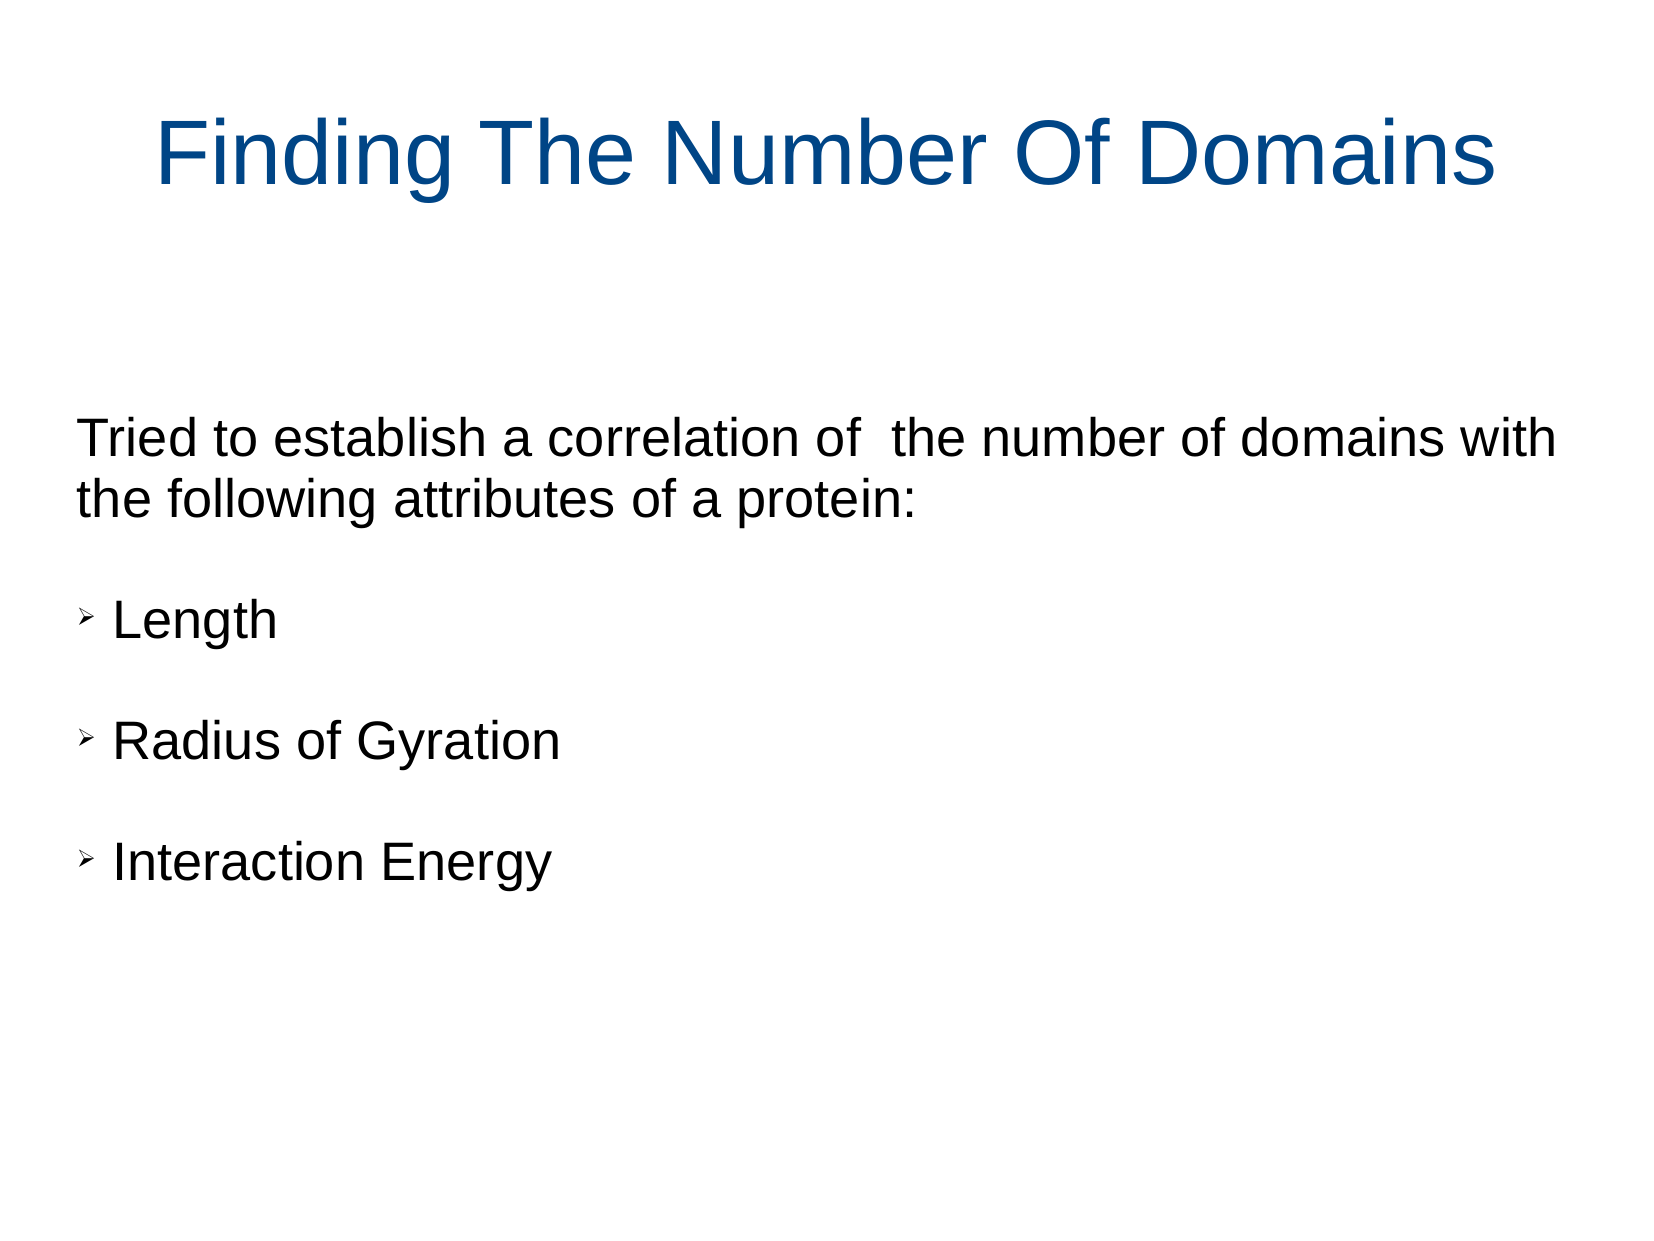

# Finding The Number Of Domains
Tried to establish a correlation of the number of domains with the following attributes of a protein:
Length
Radius of Gyration
Interaction Energy